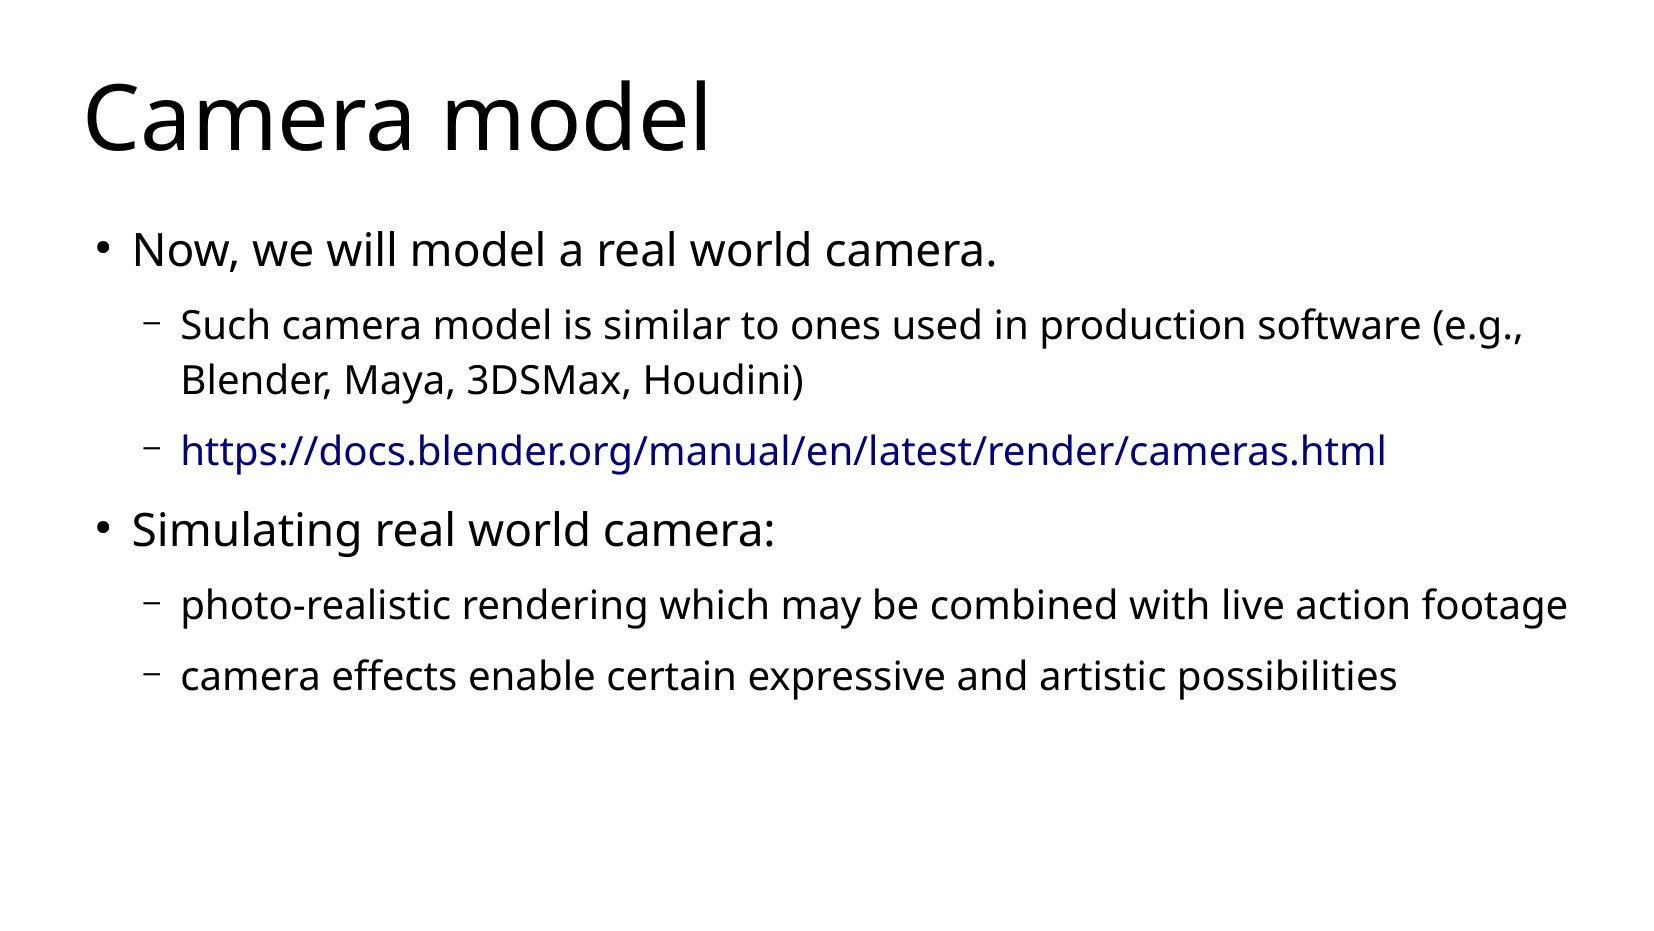

# Camera model
Now, we will model a real world camera.
Such camera model is similar to ones used in production software (e.g., Blender, Maya, 3DSMax, Houdini)
https://docs.blender.org/manual/en/latest/render/cameras.html
Simulating real world camera:
photo-realistic rendering which may be combined with live action footage
camera effects enable certain expressive and artistic possibilities